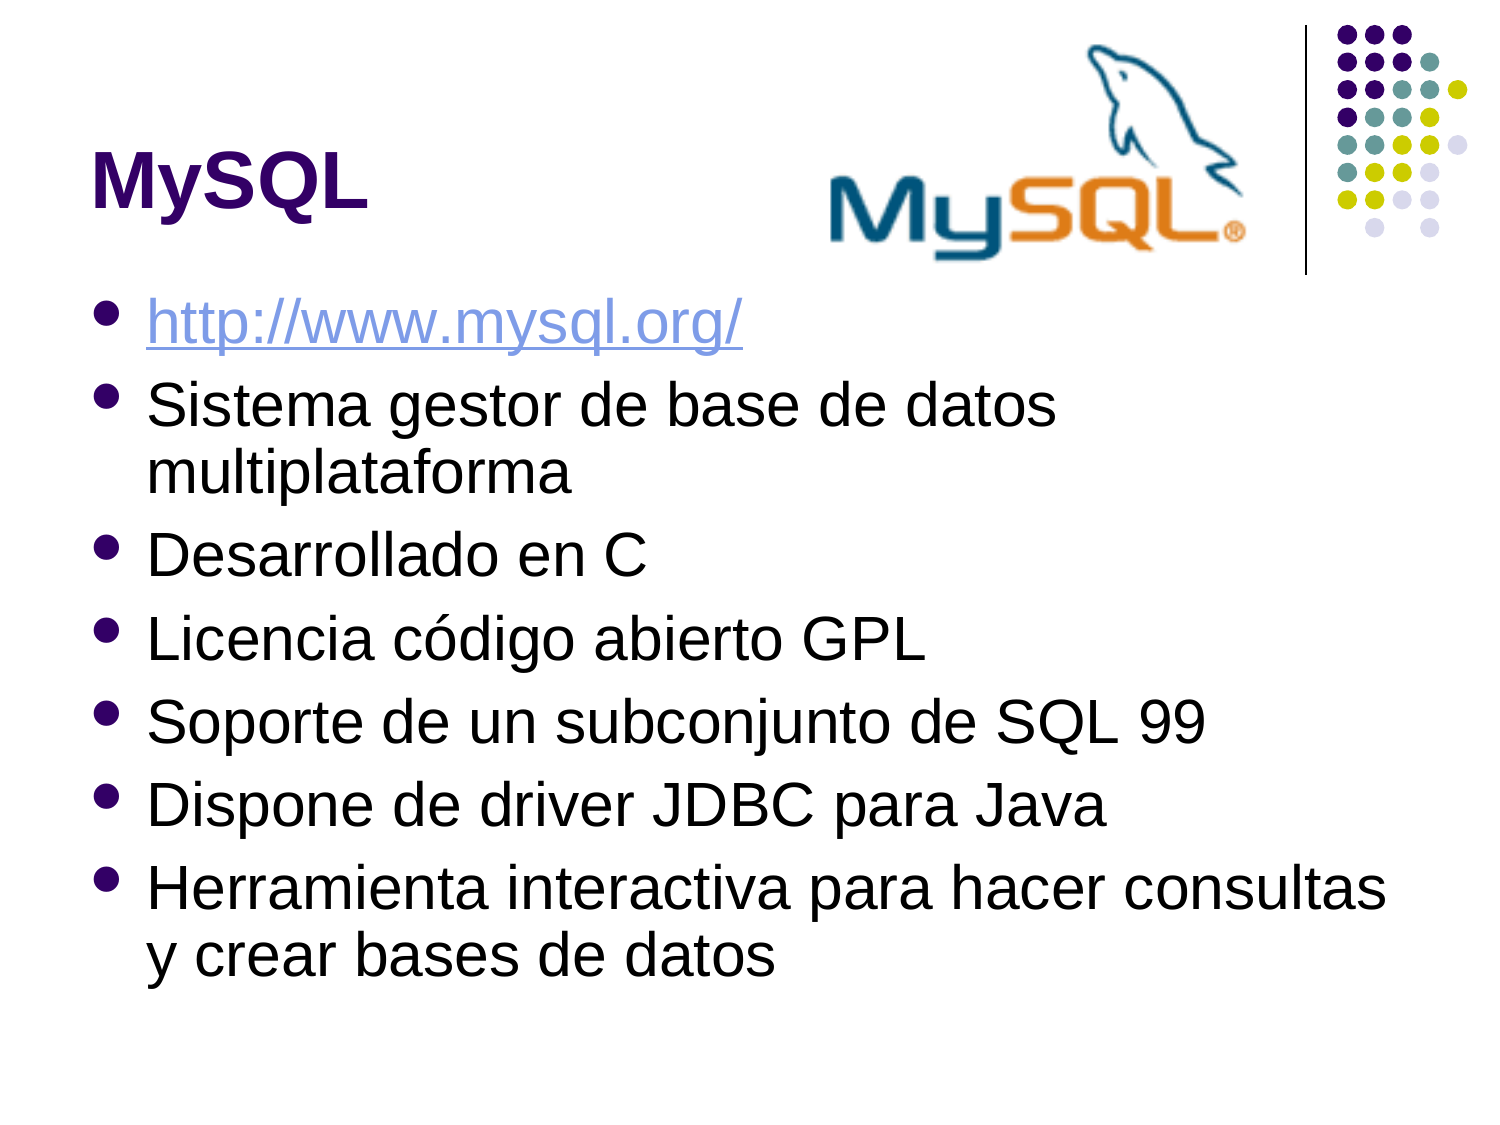

# MySQL
http://www.mysql.org/
Sistema gestor de base de datos multiplataforma
Desarrollado en C
Licencia código abierto GPL
Soporte de un subconjunto de SQL 99
Dispone de driver JDBC para Java
Herramienta interactiva para hacer consultas y crear bases de datos